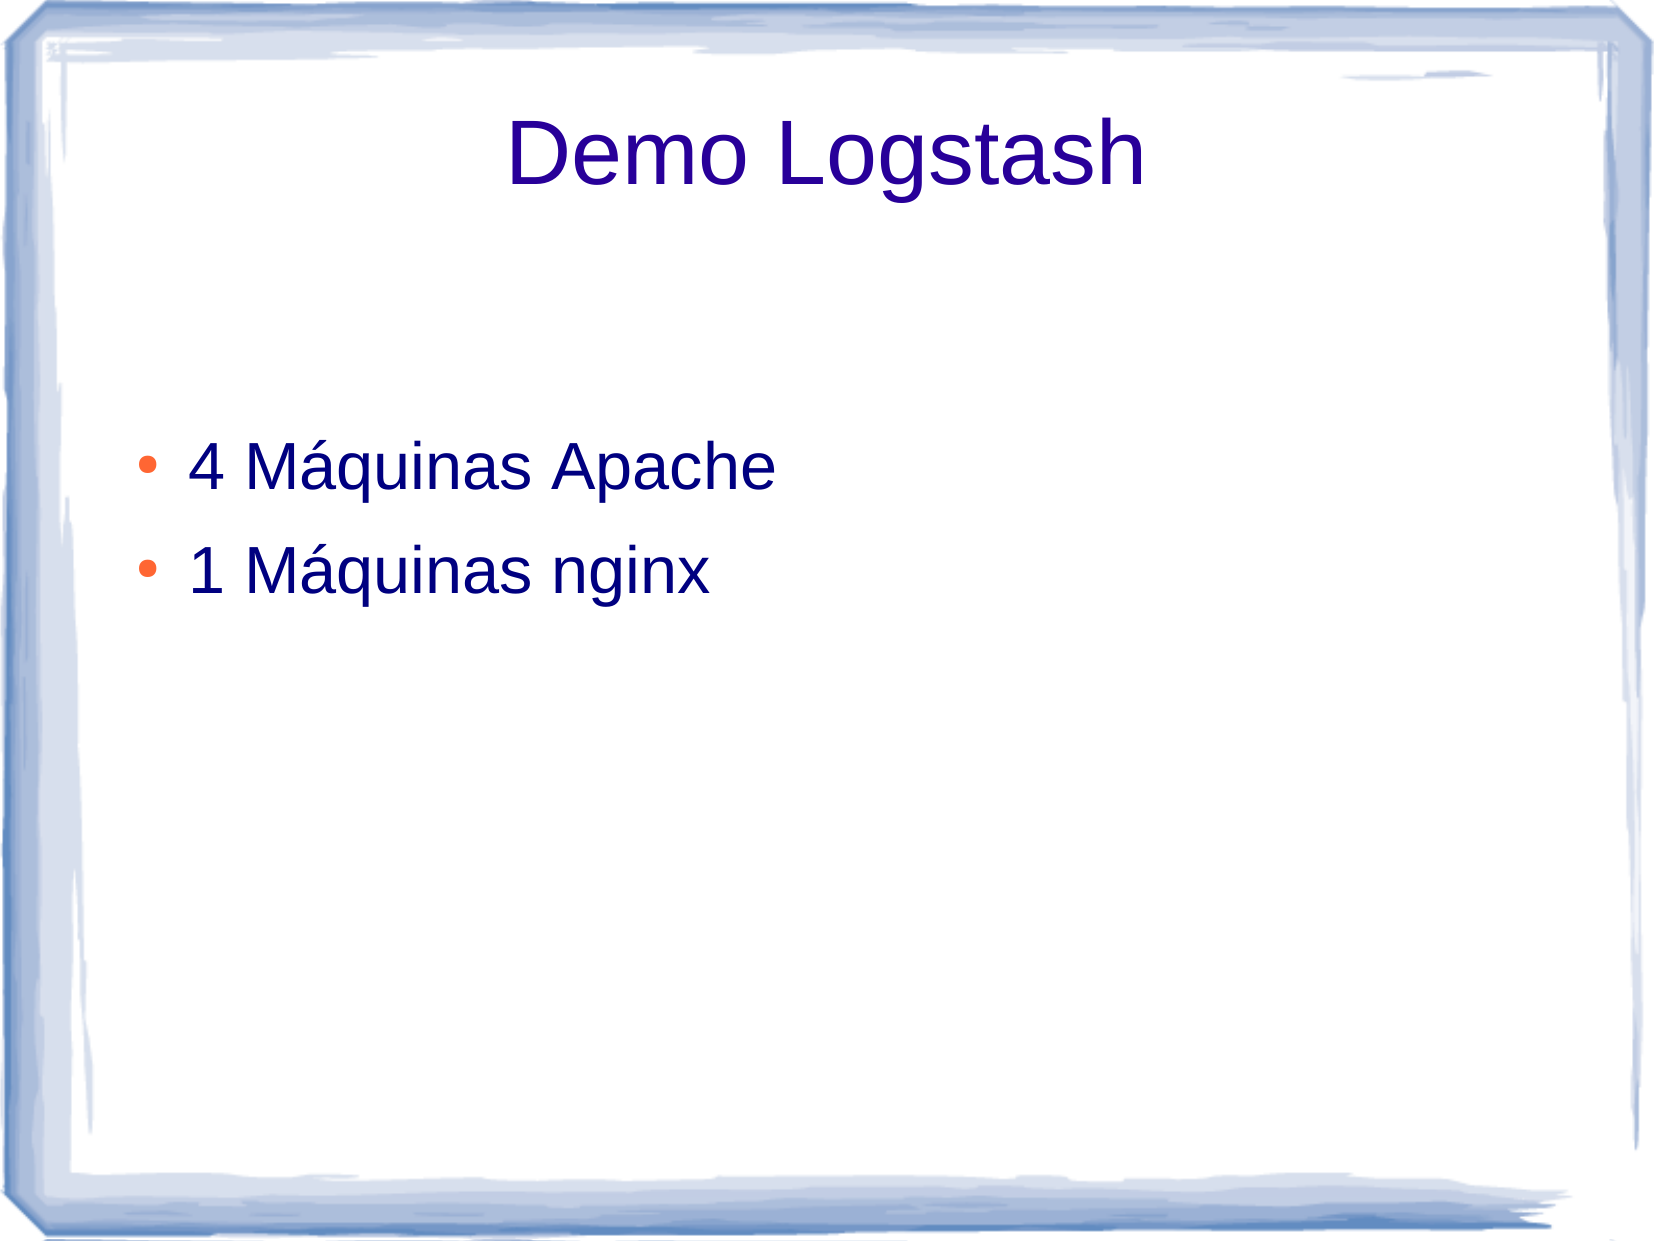

# Demo Logstash
4 Máquinas Apache
1 Máquinas nginx